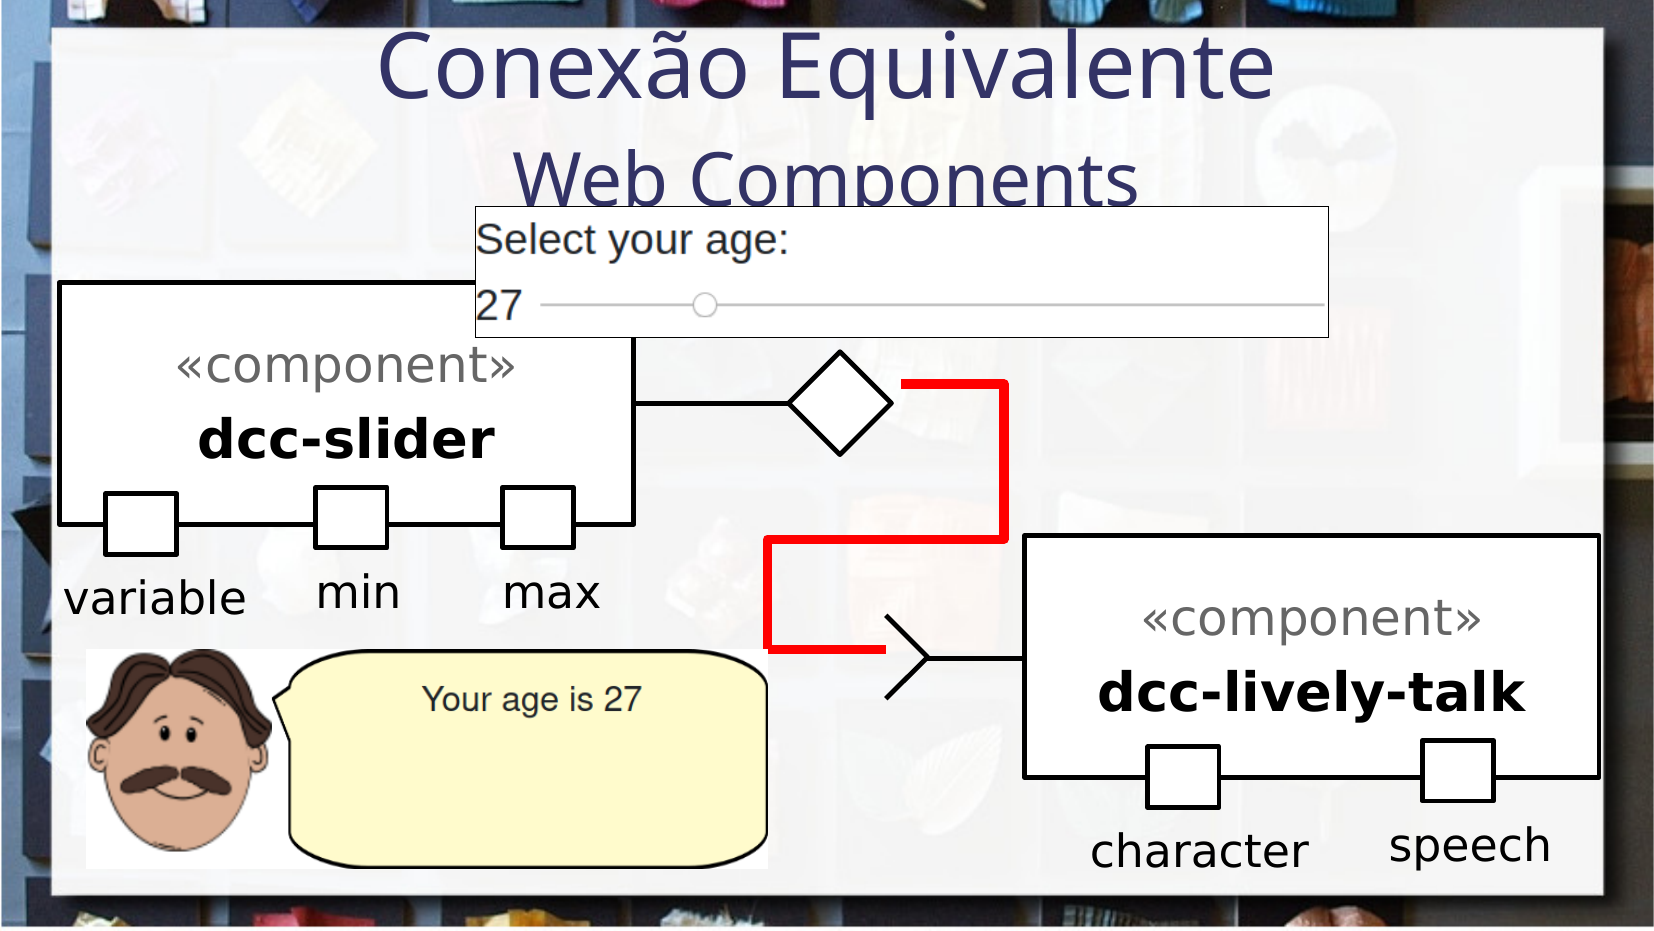

# Conexão Equivalente Web Components
«component»
dcc-slider
«component»
dcc-lively-talk
min
max
variable
speech
character